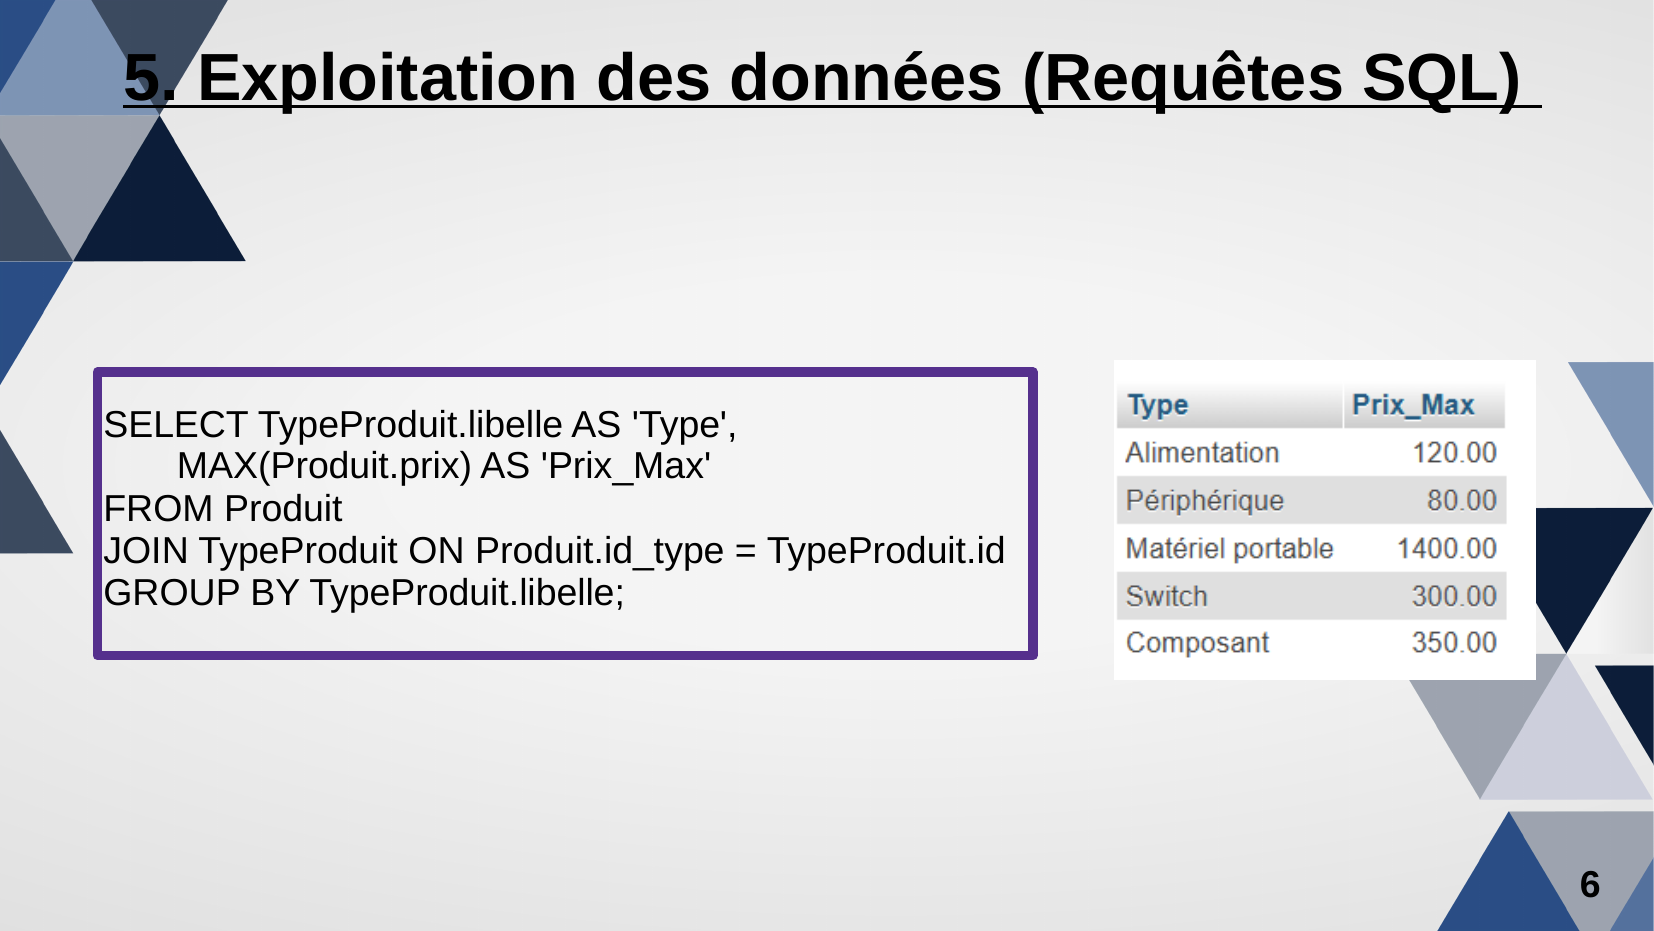

# 5. Exploitation des données (Requêtes SQL)
SELECT TypeProduit.libelle AS 'Type',
 MAX(Produit.prix) AS 'Prix_Max'
FROM Produit
JOIN TypeProduit ON Produit.id_type = TypeProduit.id
GROUP BY TypeProduit.libelle;
6